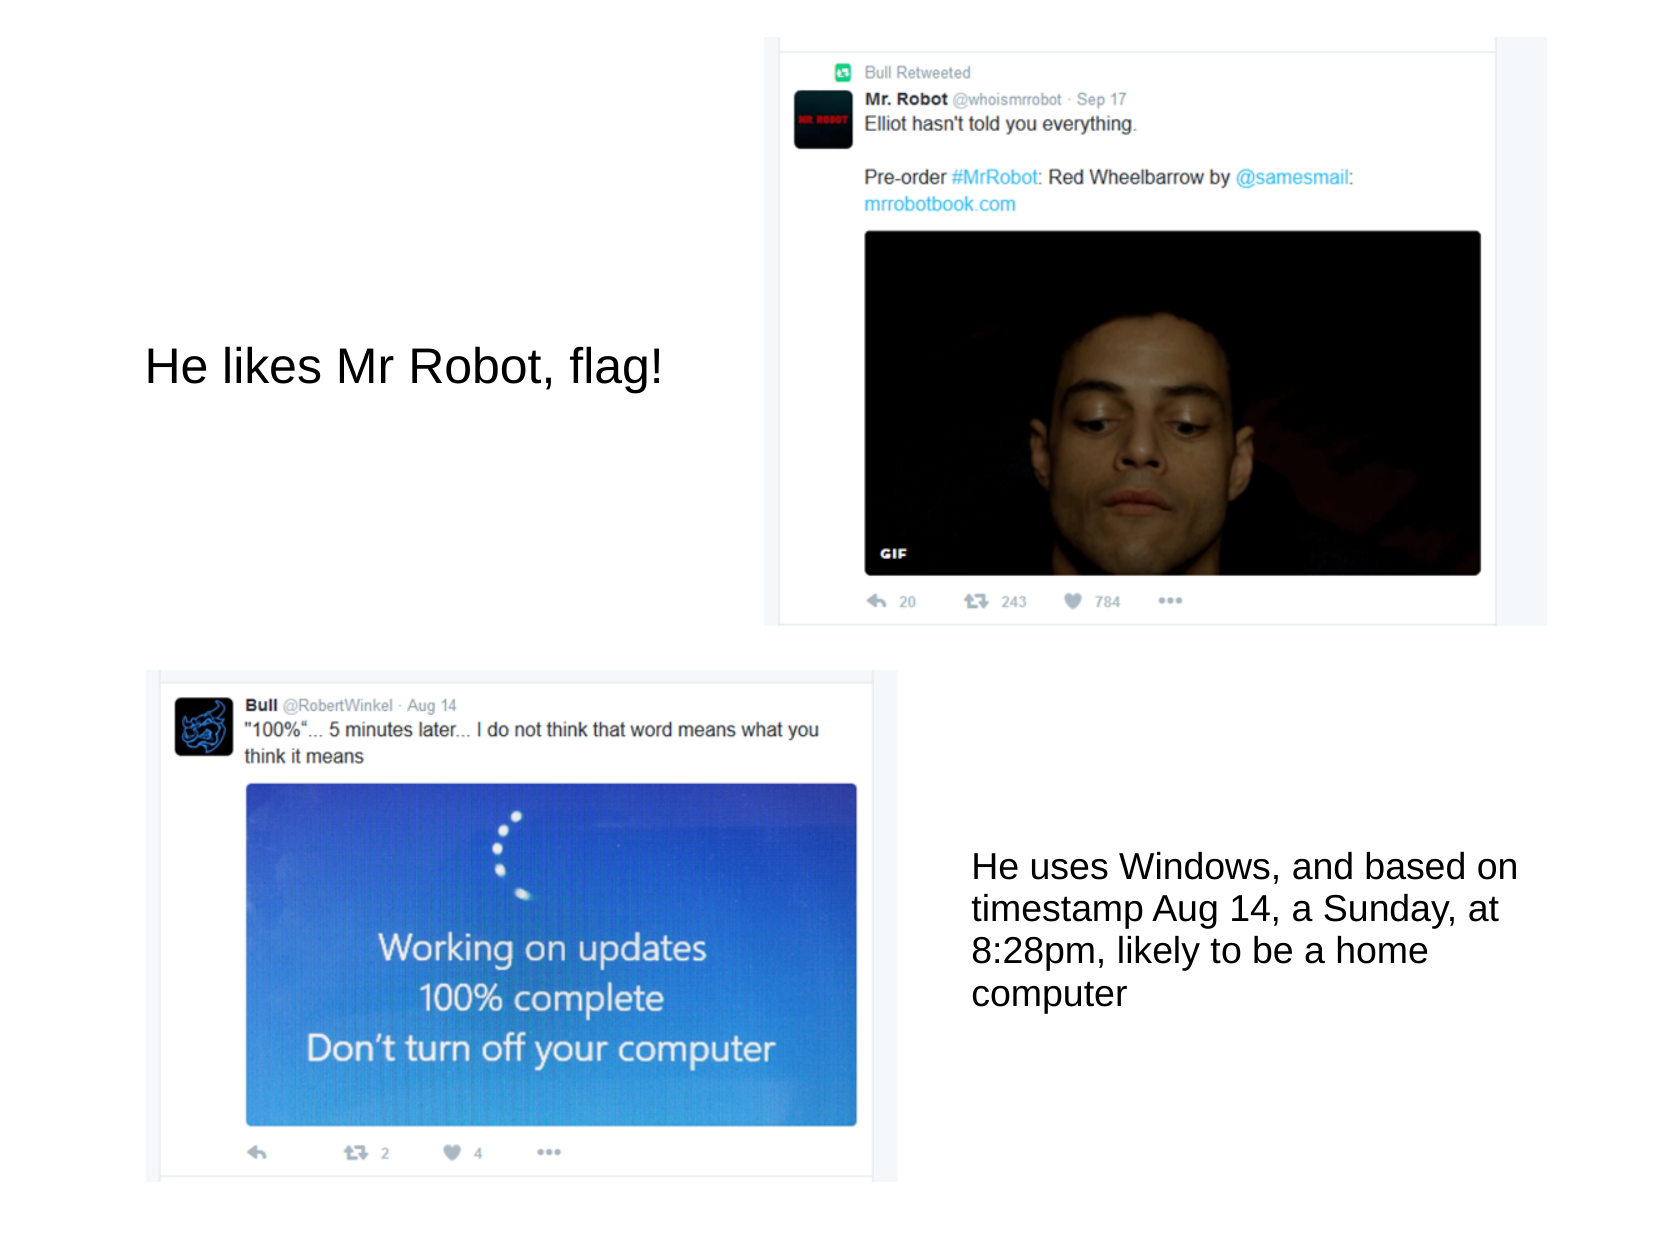

He likes Mr Robot, flag!
He uses Windows, and based on timestamp Aug 14, a Sunday, at 8:28pm, likely to be a home computer